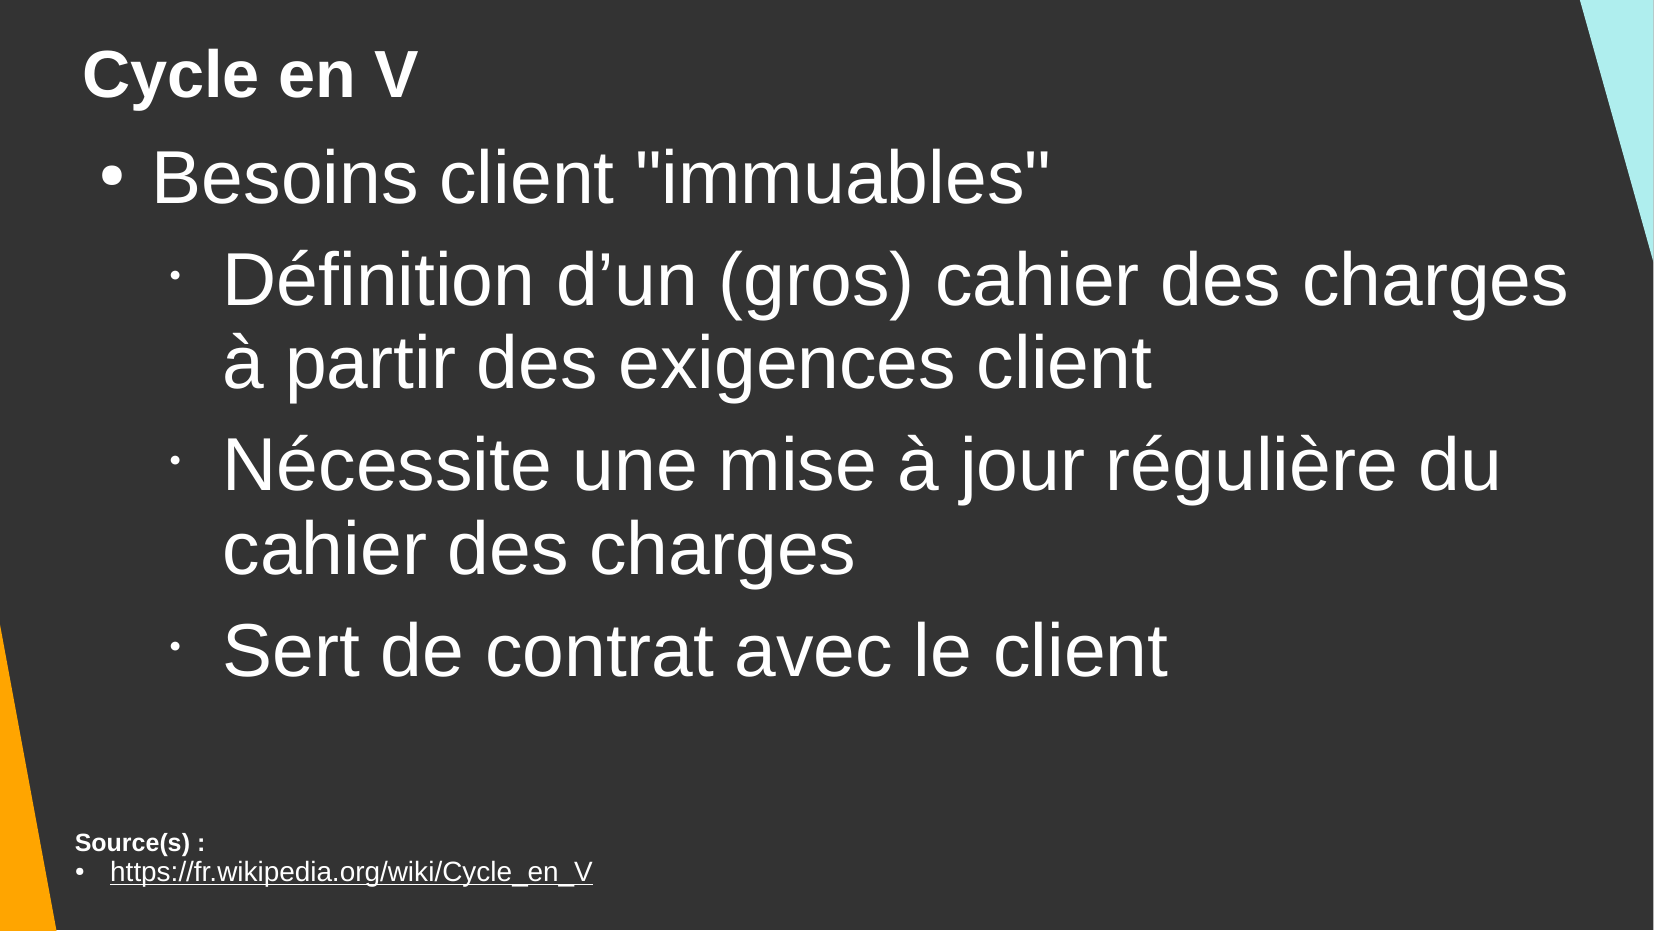

# Cycle en V
Besoins client "immuables"
Définition d’un (gros) cahier des charges à partir des exigences client
Nécessite une mise à jour régulière du cahier des charges
Sert de contrat avec le client
Source(s) :
https://fr.wikipedia.org/wiki/Cycle_en_V